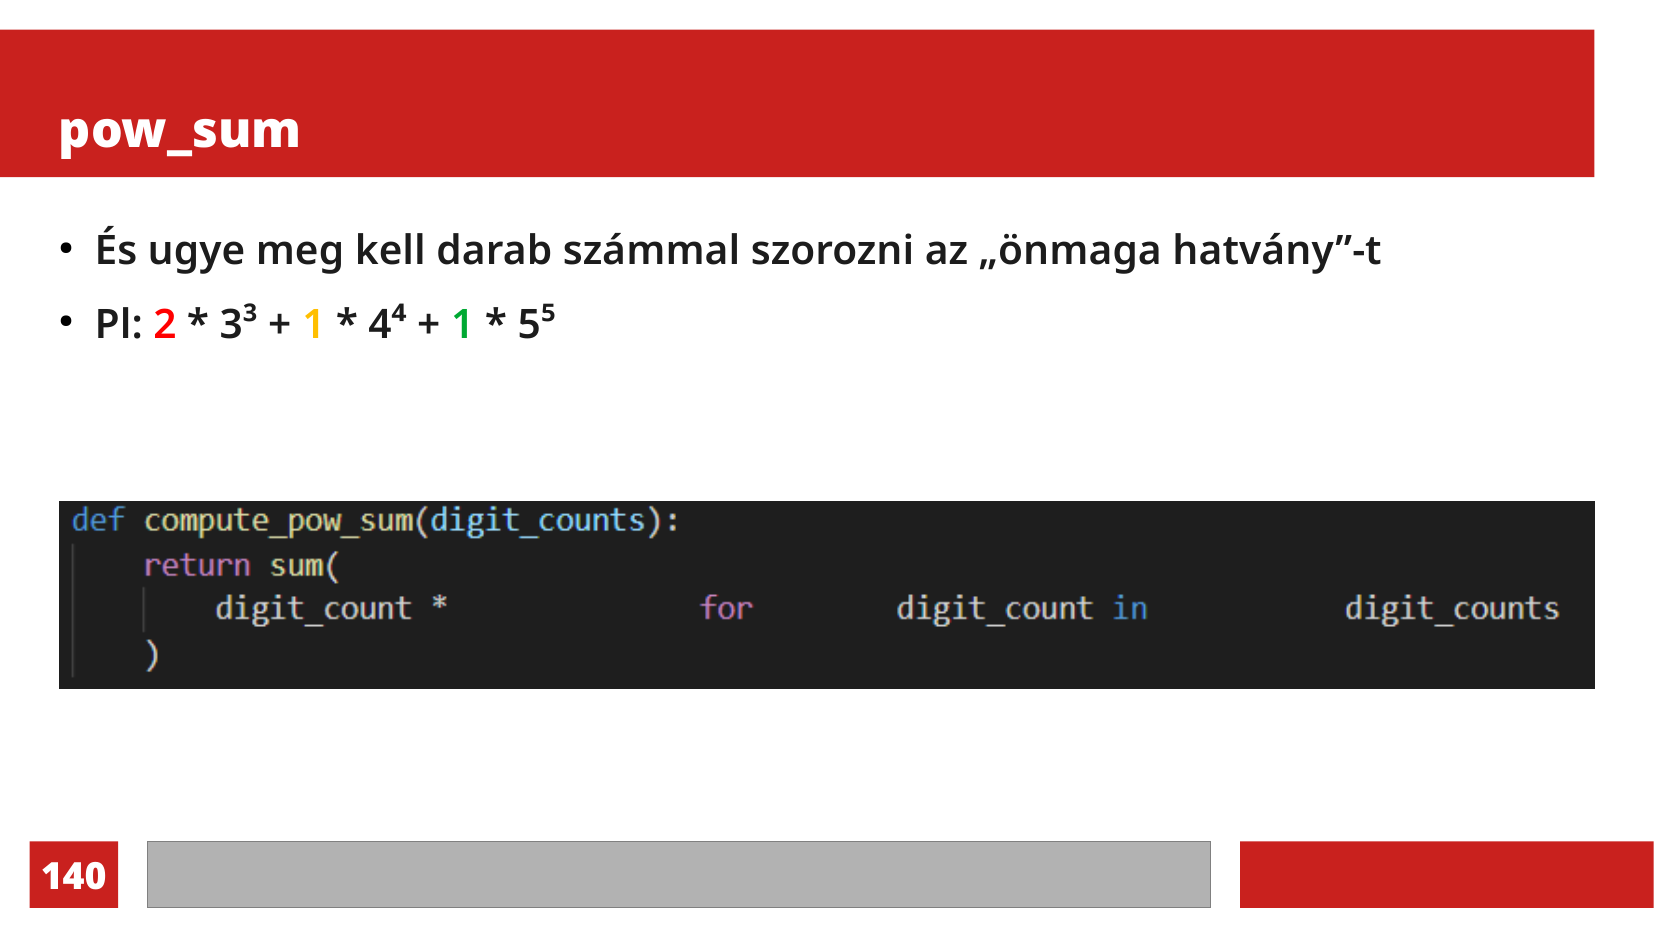

# pow_sum
És ugye meg kell darab számmal szorozni az „önmaga hatvány”-t
Pl: 2 * 3³ + 1 * 4⁴ + 1 * 5⁵
140